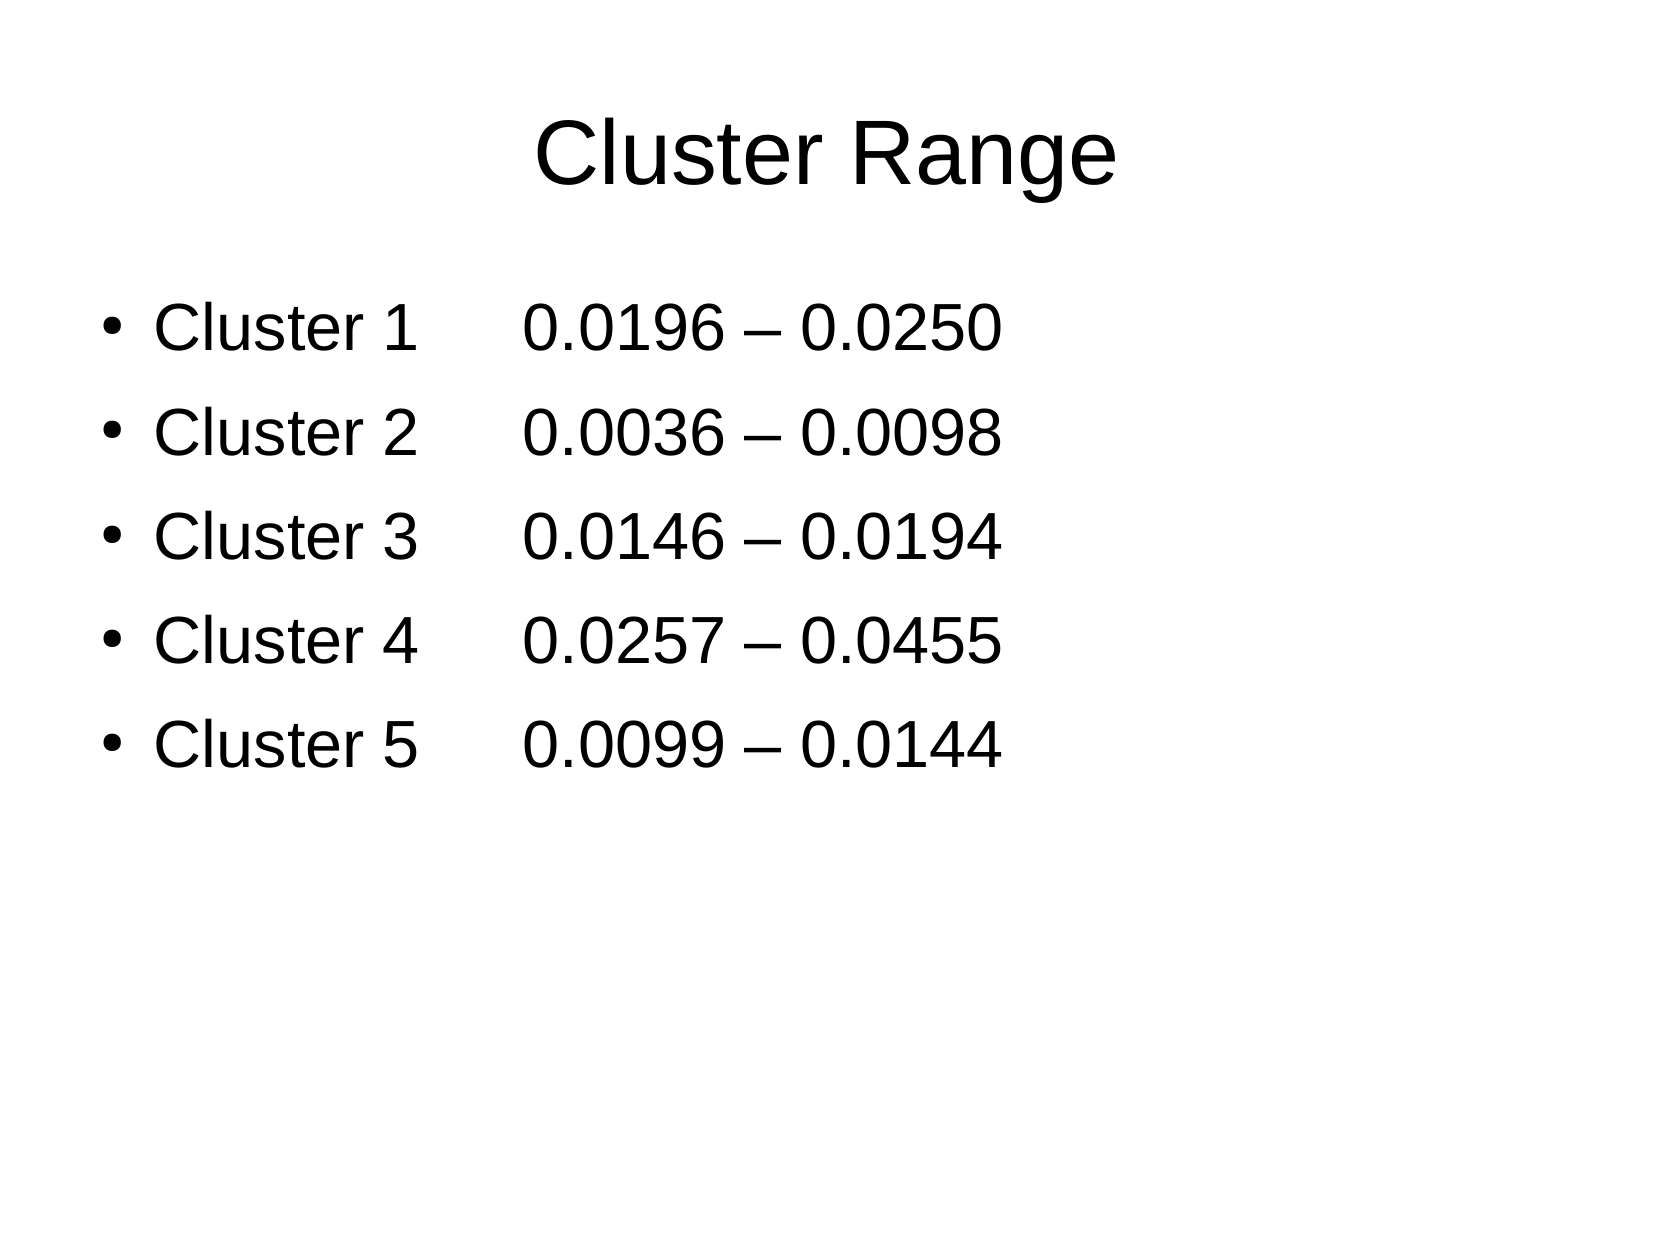

# Cluster Range
Cluster 1		0.0196 – 0.0250
Cluster 2		0.0036 – 0.0098
Cluster 3		0.0146 – 0.0194
Cluster 4		0.0257 – 0.0455
Cluster 5		0.0099 – 0.0144